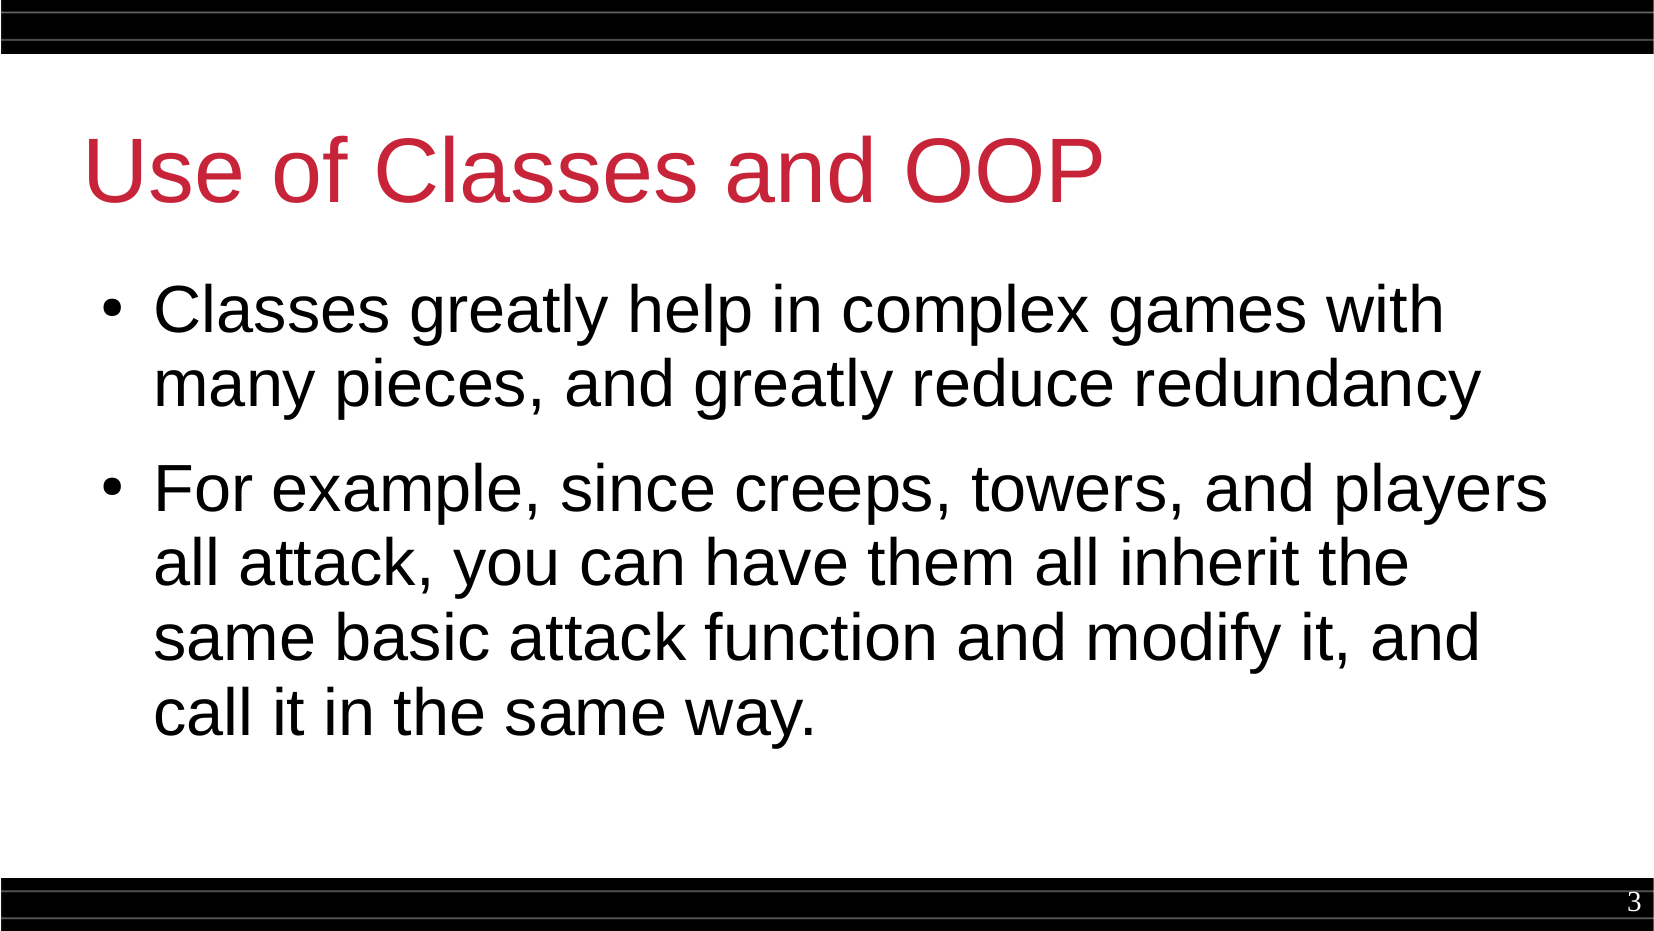

# Use of Classes and OOP
Classes greatly help in complex games with many pieces, and greatly reduce redundancy
For example, since creeps, towers, and players all attack, you can have them all inherit the same basic attack function and modify it, and call it in the same way.